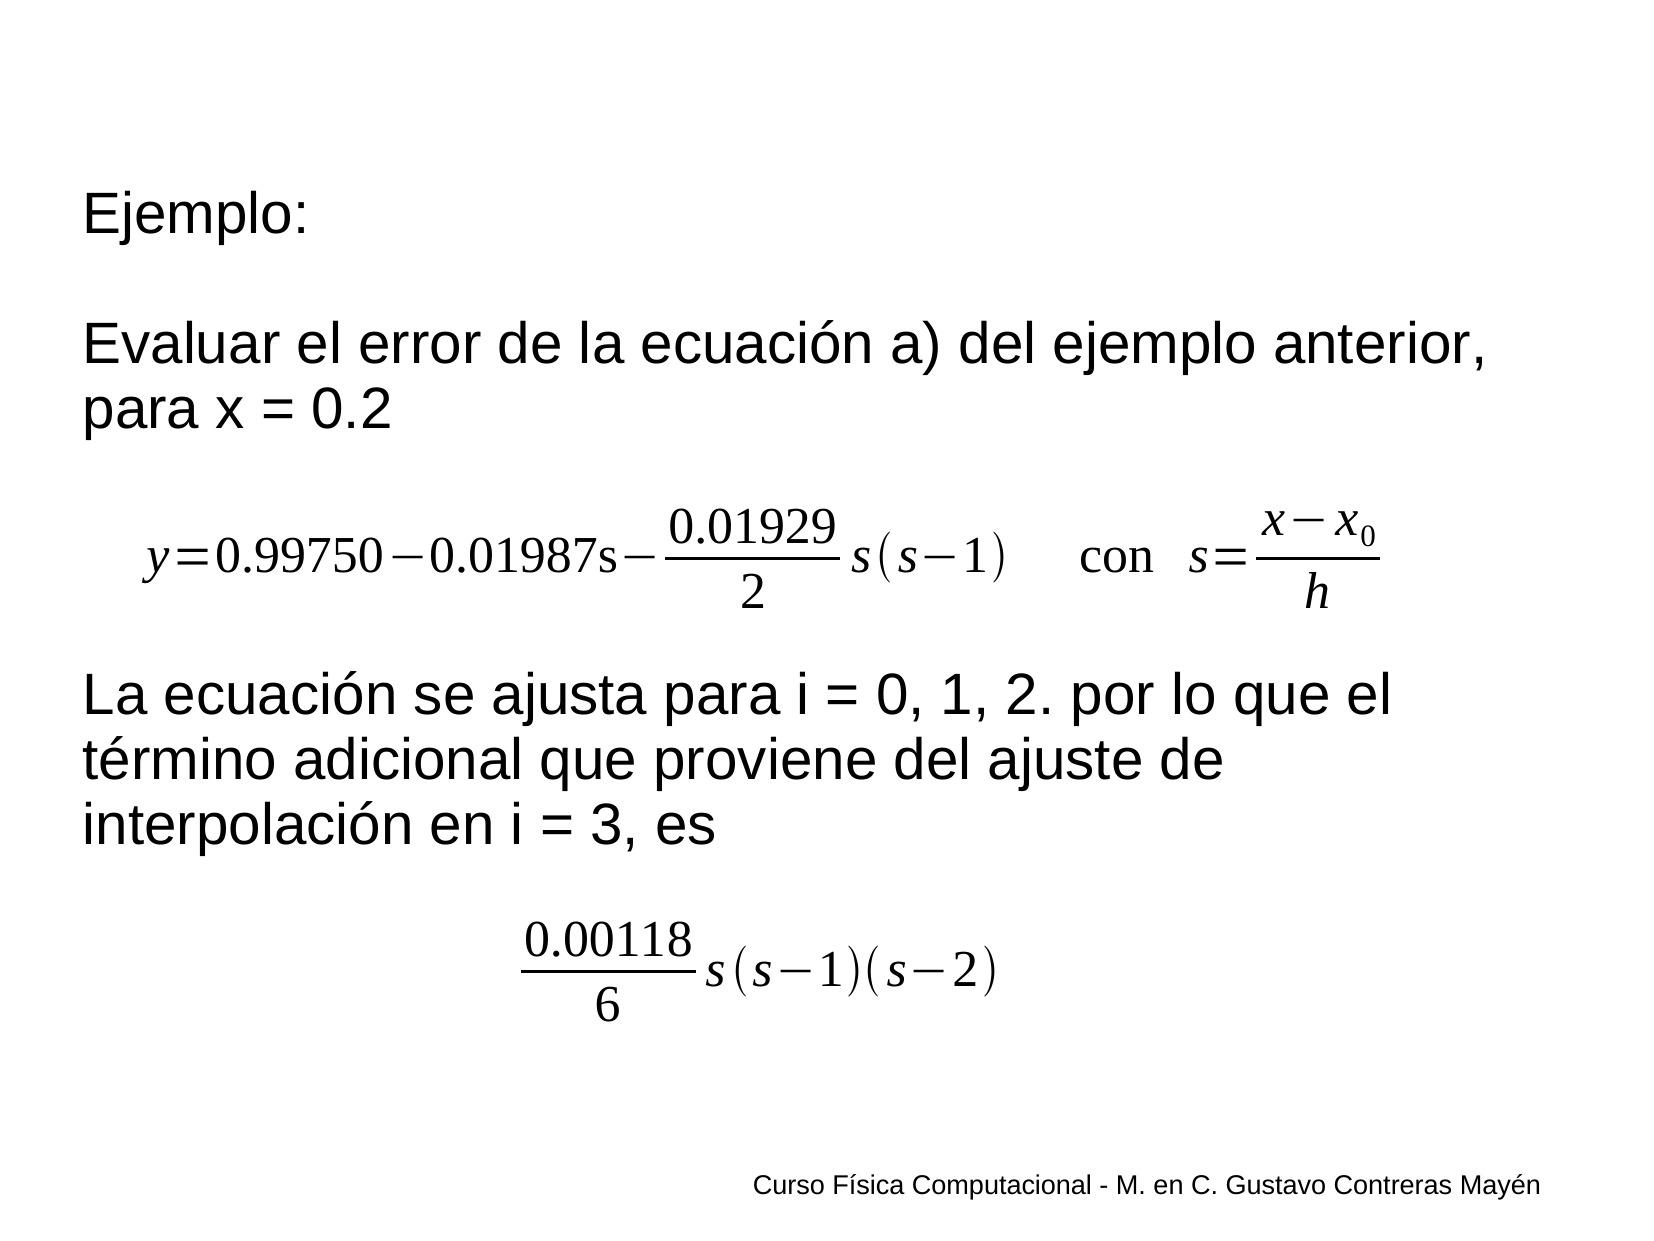

#
Ejemplo:
Evaluar el error de la ecuación a) del ejemplo anterior, para x = 0.2
La ecuación se ajusta para i = 0, 1, 2. por lo que el término adicional que proviene del ajuste de interpolación en i = 3, es